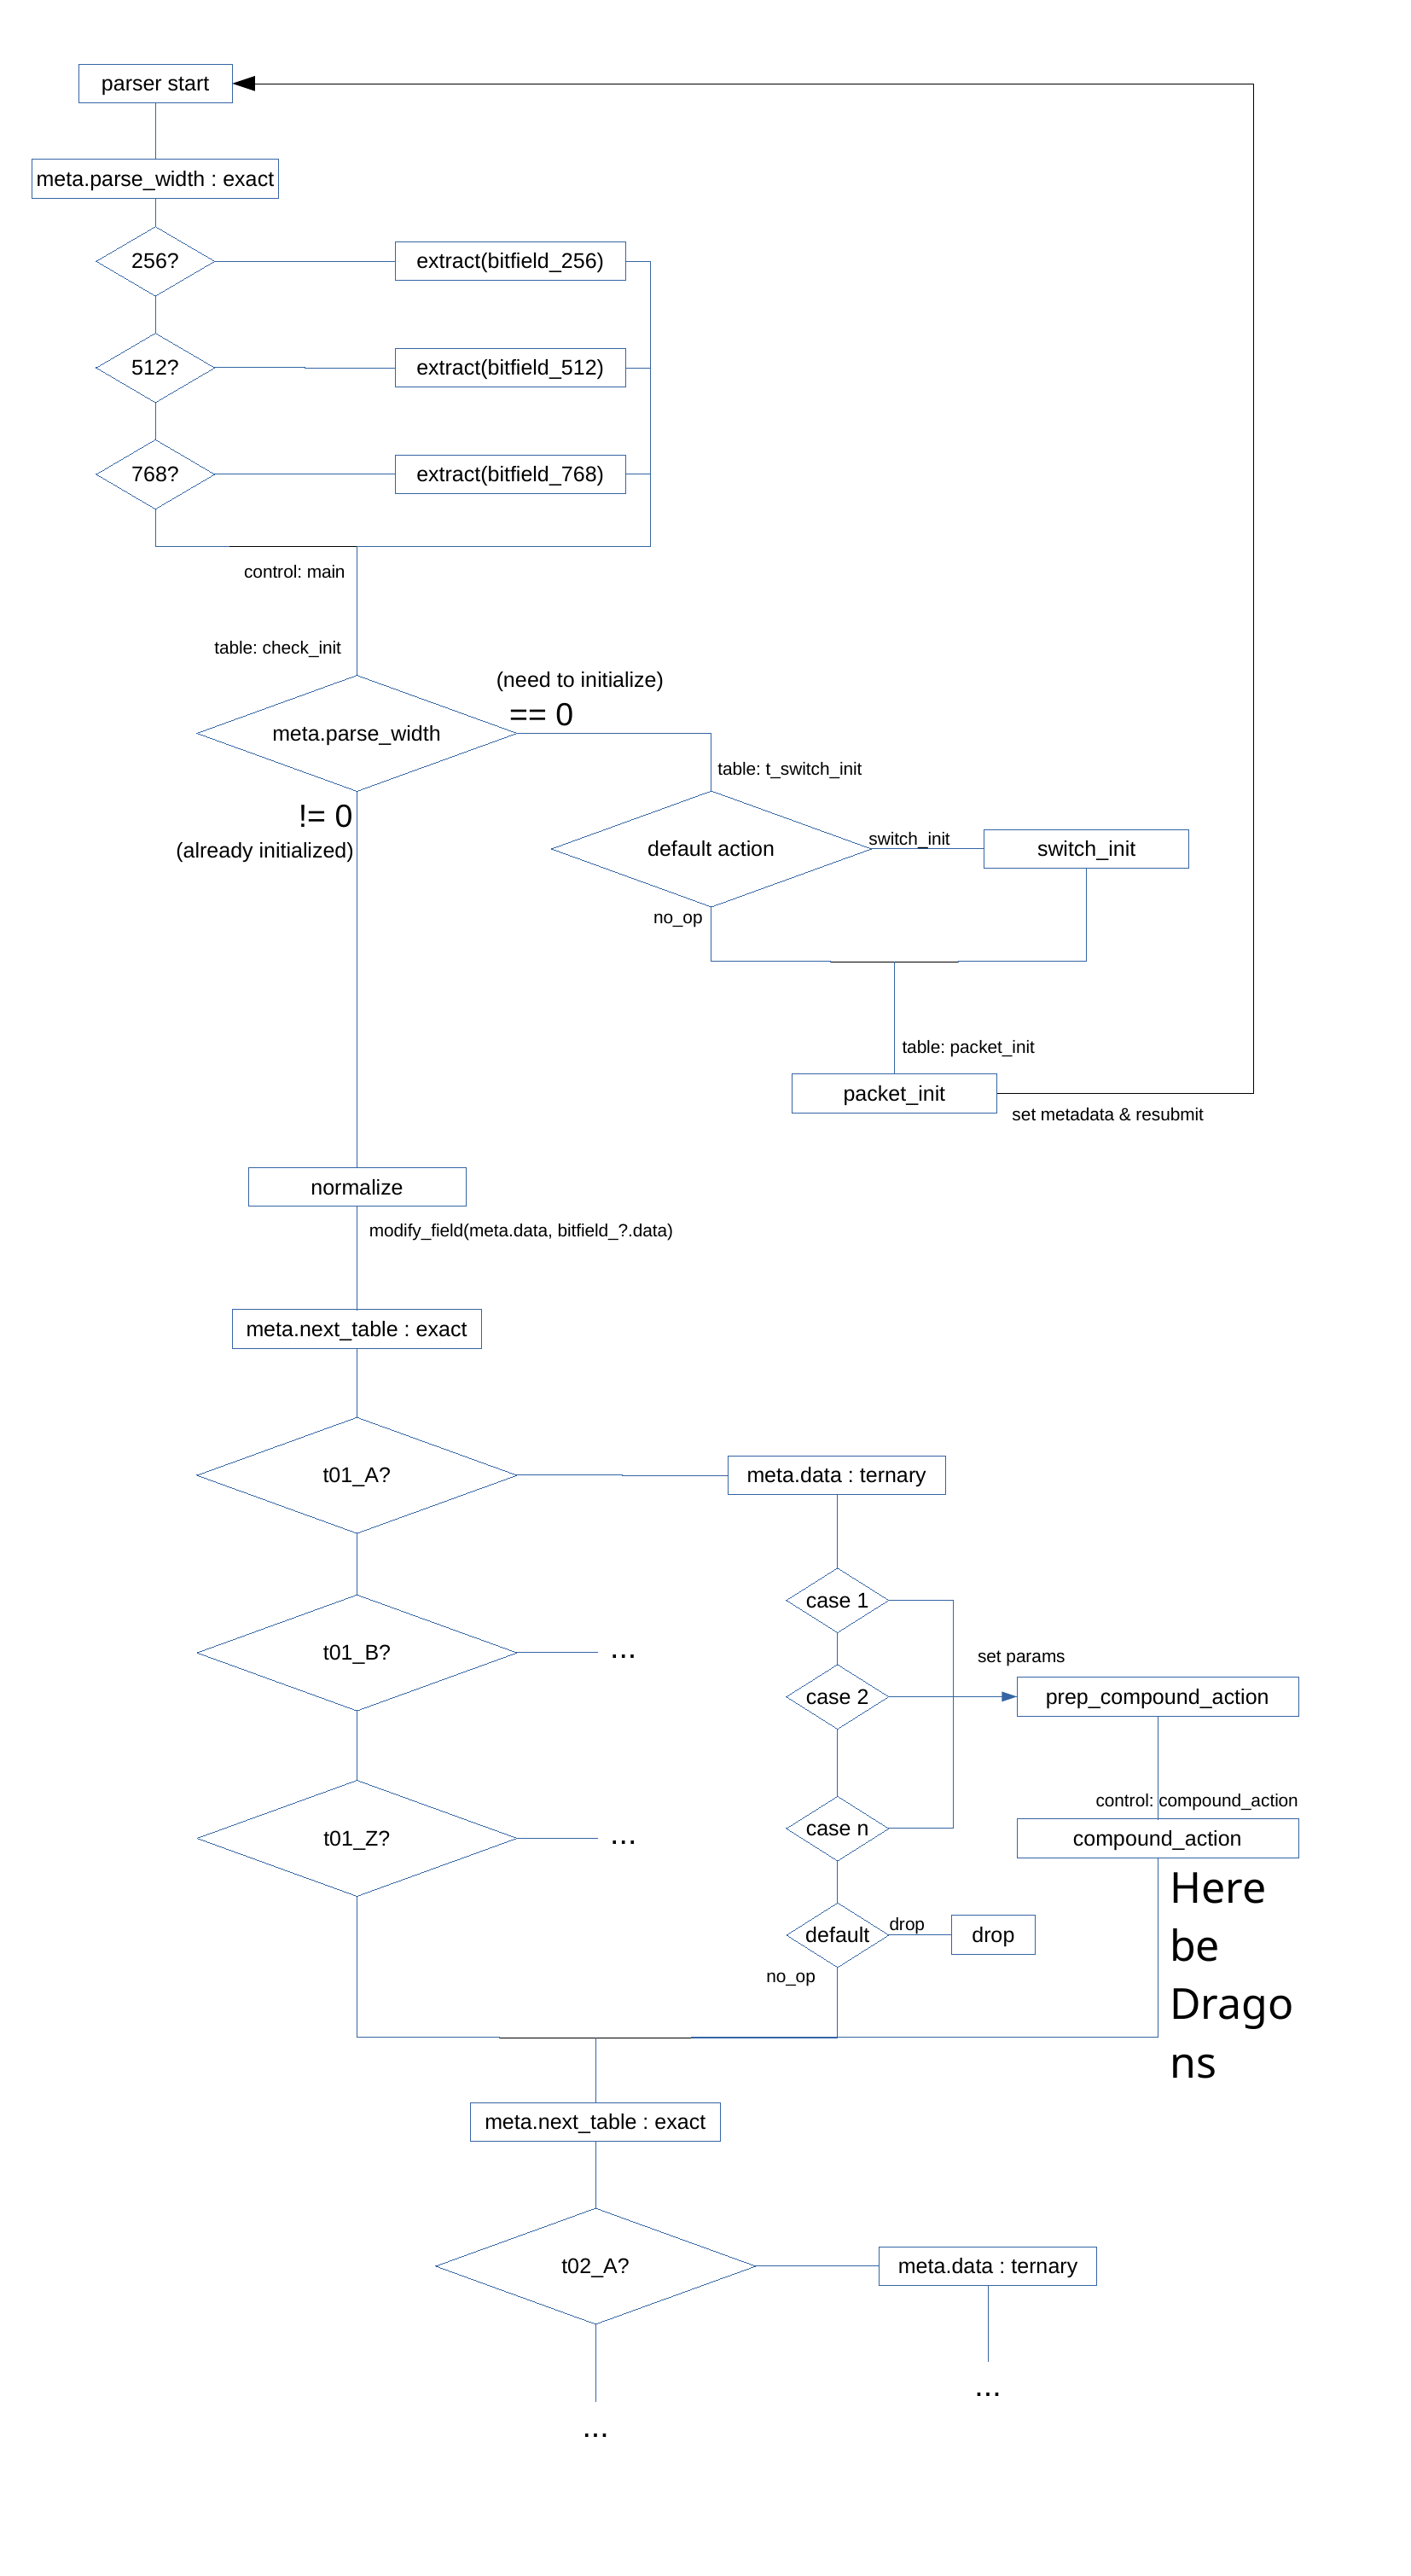

parser start
meta.parse_width : exact
256?
extract(bitfield_256)
512?
extract(bitfield_512)
768?
extract(bitfield_768)
control: main
table: check_init
(need to initialize)
meta.parse_width
== 0
table: t_switch_init
default action
!= 0
switch_init
switch_init
(already initialized)
no_op
table: packet_init
packet_init
set metadata & resubmit
normalize
modify_field(meta.data, bitfield_?.data)
meta.next_table : exact
t01_A?
meta.data : ternary
case 1
t01_B?
...
set params
case 2
prep_compound_action
t01_Z?
control: compound_action
case n
...
compound_action
Here be
Dragons
default
drop
drop
no_op
meta.next_table : exact
t02_A?
meta.data : ternary
...
...